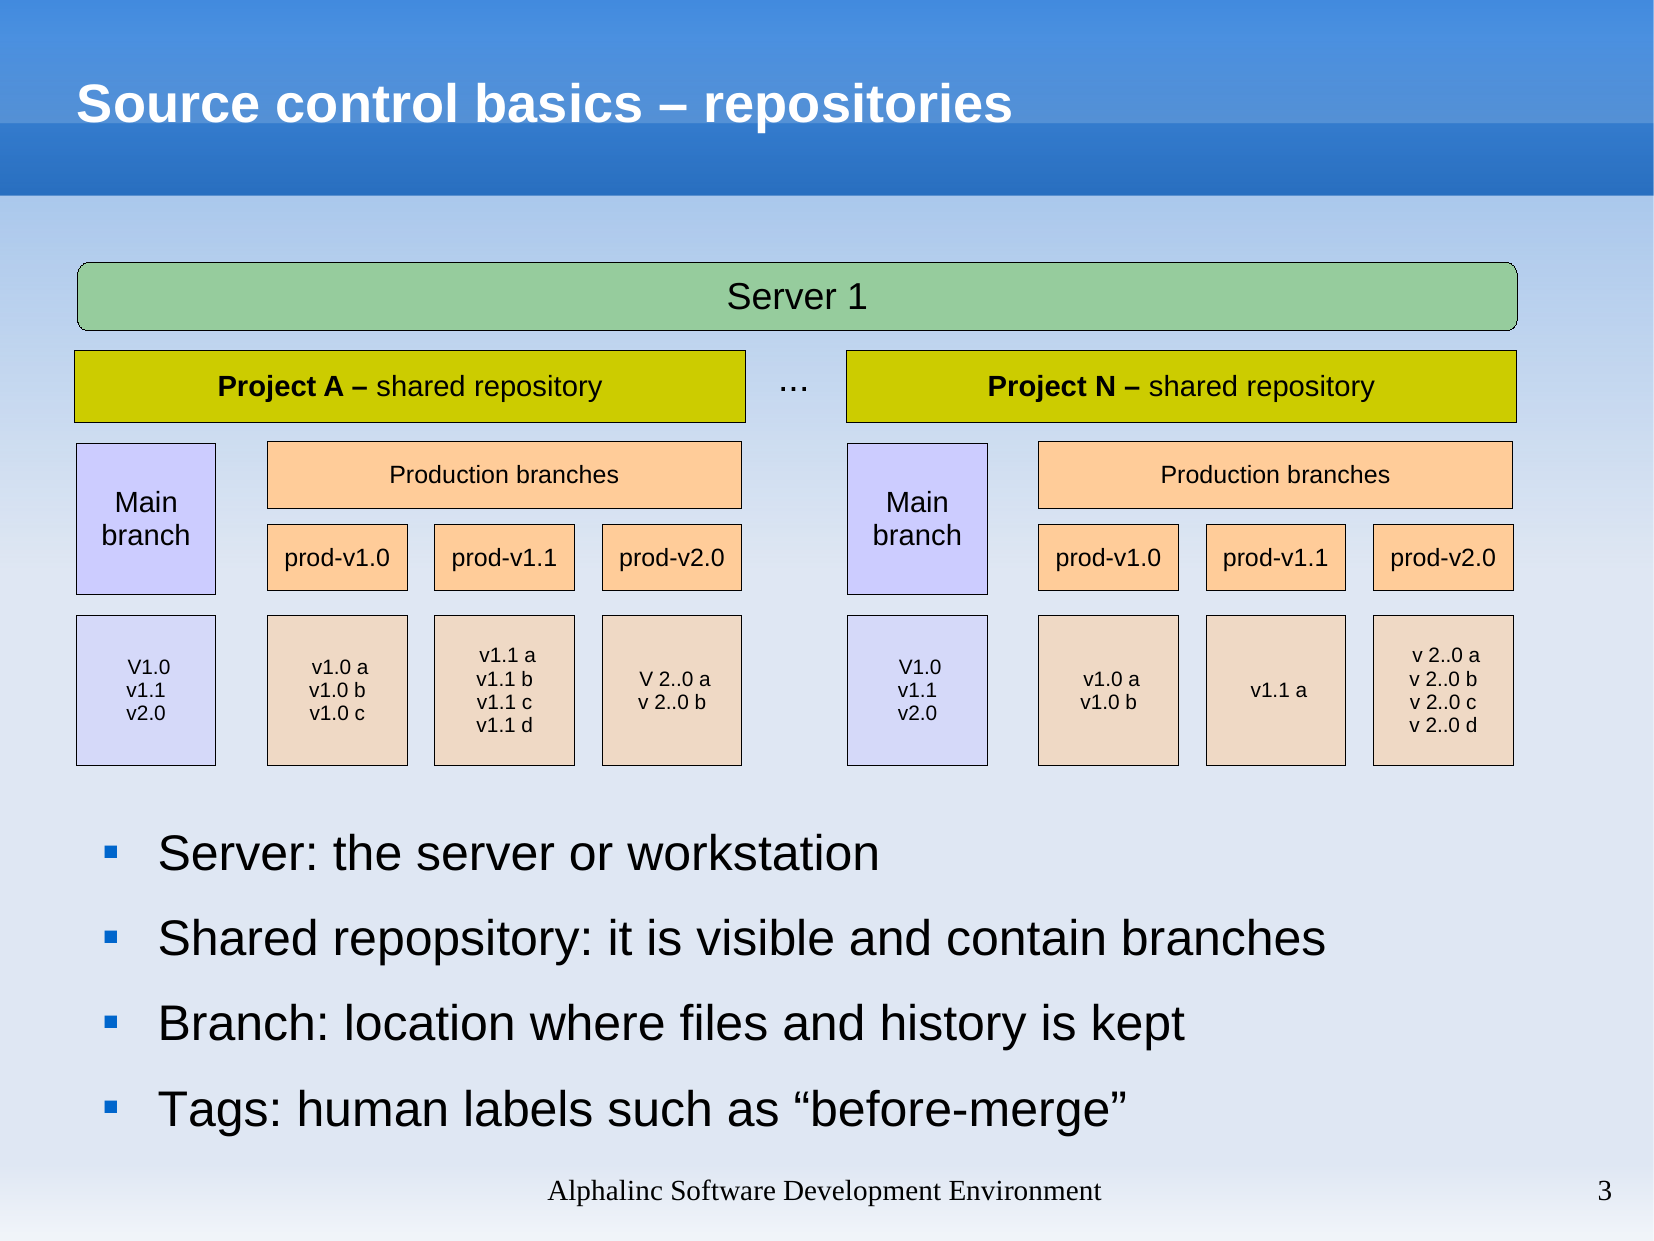

# Source control basics – repositories
Server 1
...
Project A – shared repository
Production branches
Main
branch
prod-v1.0
prod-v1.1
prod-v2.0
 V1.0
v1.1
v2.0
 v1.0 a
v1.0 b
v1.0 c
 v1.1 a
v1.1 b
v1.1 c
v1.1 d
 V 2..0 a
v 2..0 b
Project N – shared repository
Production branches
Main
branch
prod-v1.0
prod-v1.1
prod-v2.0
 V1.0
v1.1
v2.0
 v1.0 a
v1.0 b
 v1.1 a
 v 2..0 a
v 2..0 b
v 2..0 c
v 2..0 d
Server: the server or workstation
Shared repopsitory: it is visible and contain branches
Branch: location where files and history is kept
Tags: human labels such as “before-merge”
Alphalinc Software Development Environment
3